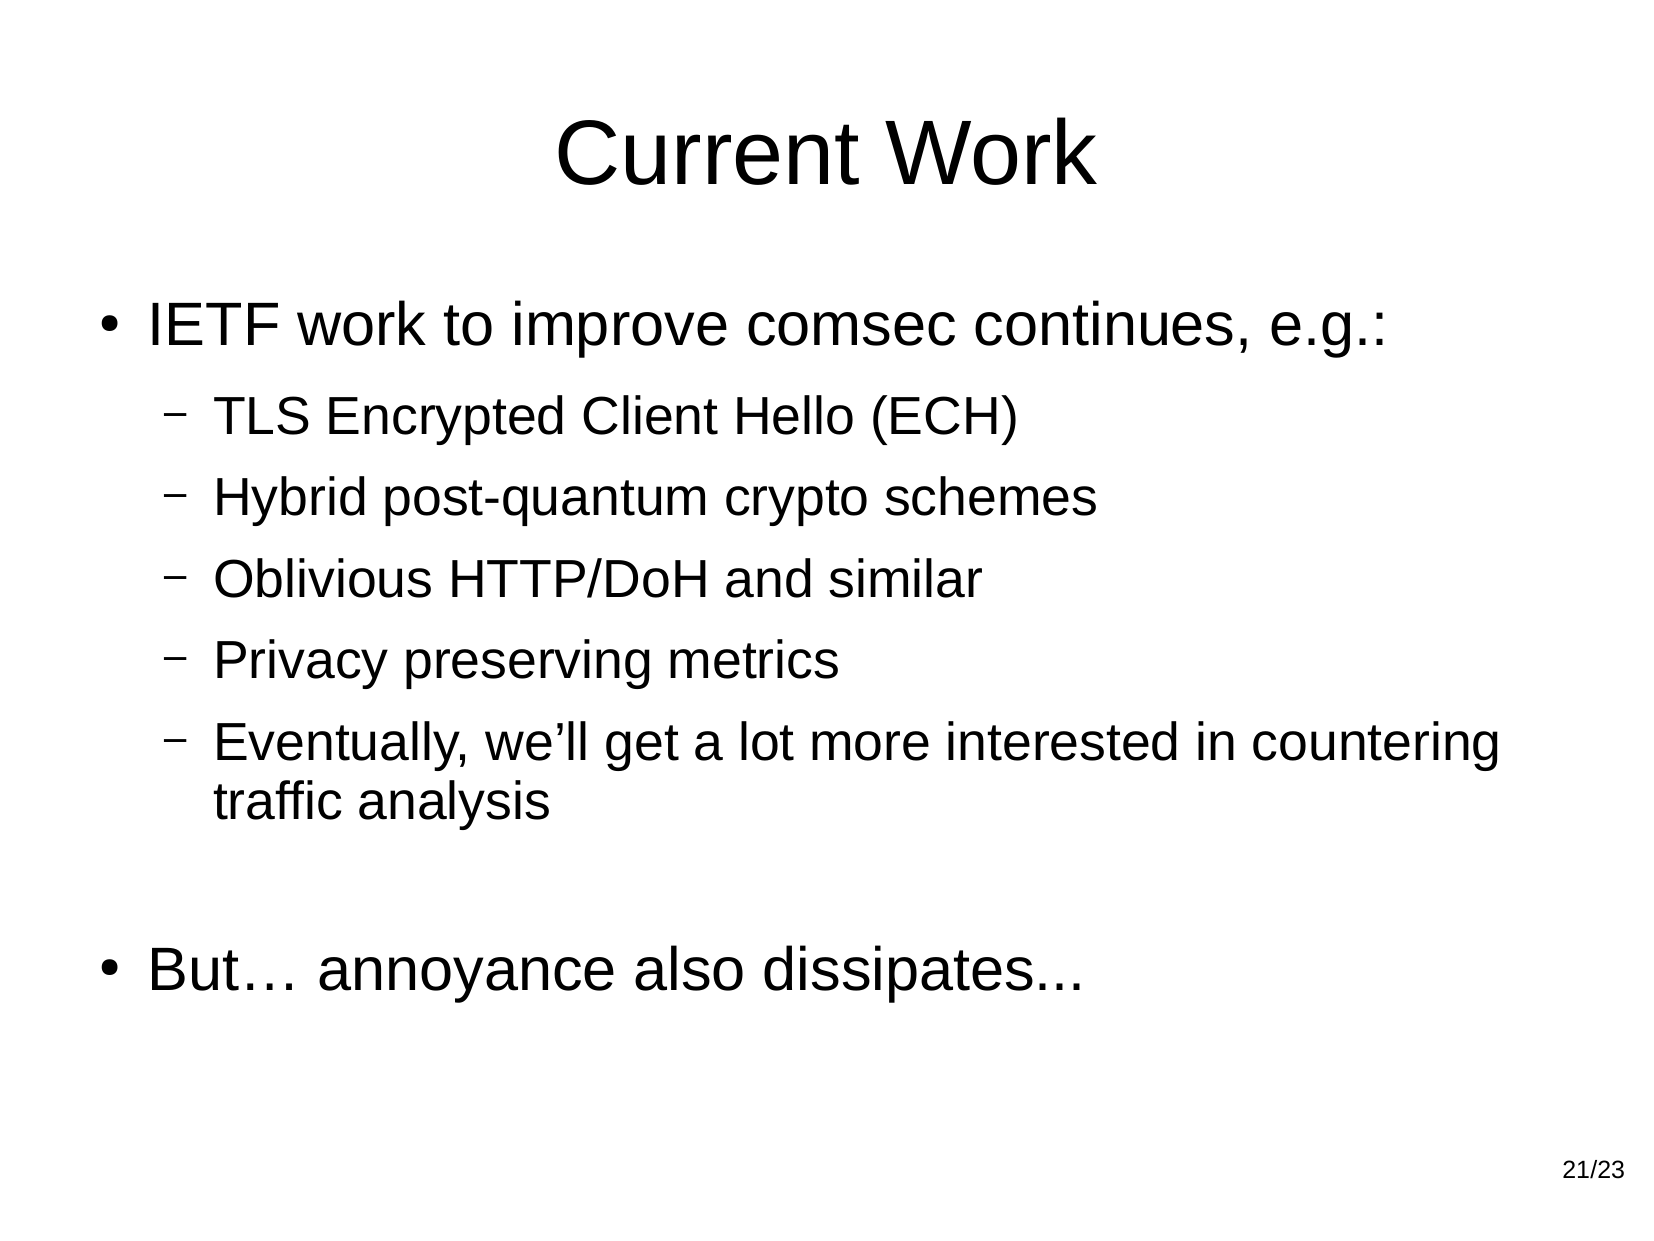

# Current Work
IETF work to improve comsec continues, e.g.:
TLS Encrypted Client Hello (ECH)
Hybrid post-quantum crypto schemes
Oblivious HTTP/DoH and similar
Privacy preserving metrics
Eventually, we’ll get a lot more interested in countering traffic analysis
But… annoyance also dissipates...